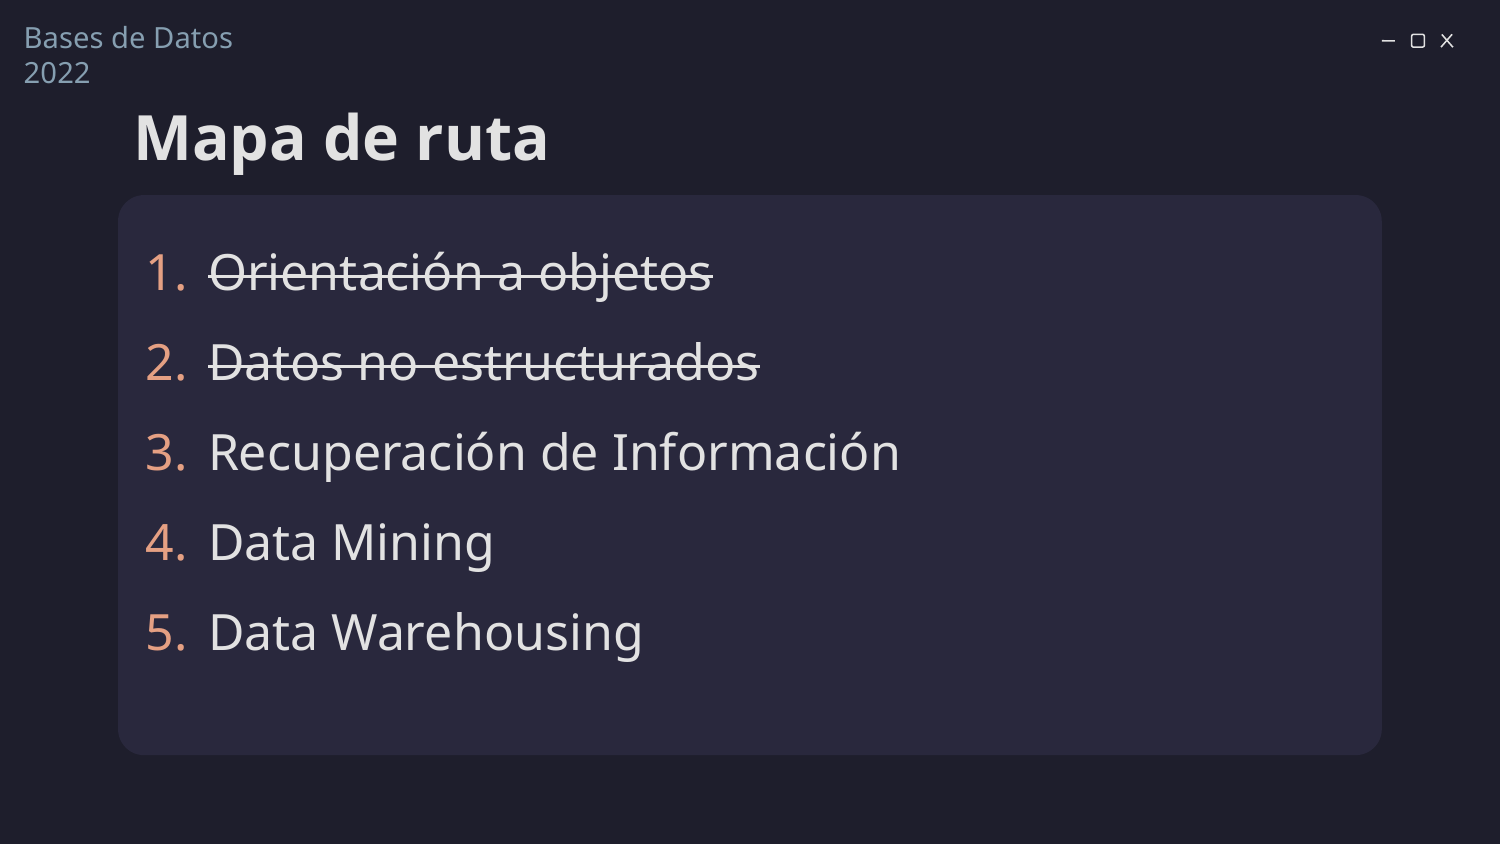

# Mapa de ruta
Orientación a objetos
Datos no estructurados
Recuperación de Información
Data Mining
Data Warehousing